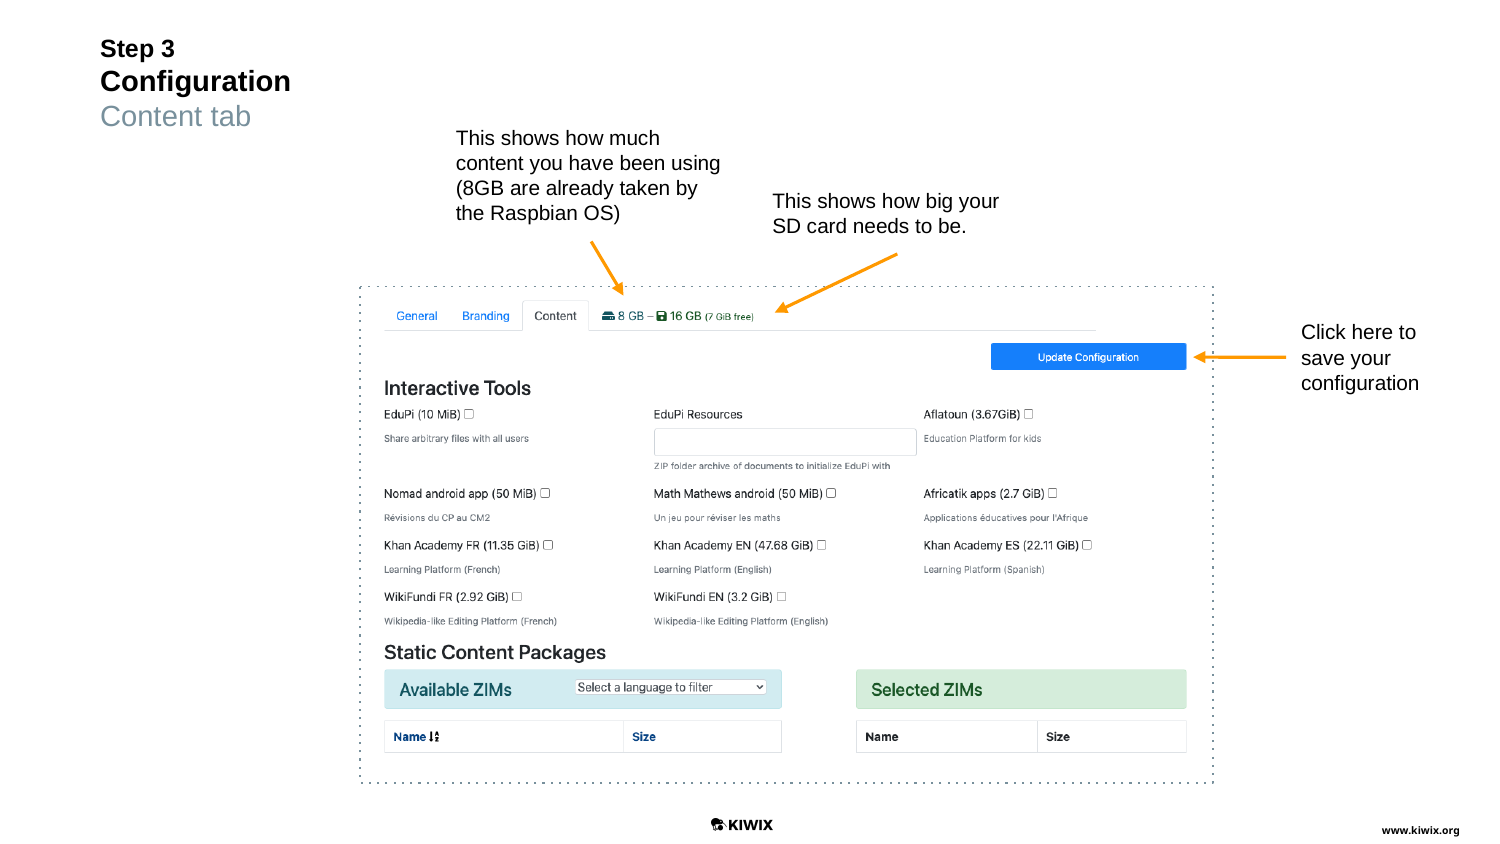

Step 3
Configuration
Content tab
This shows how much content you have been using (8GB are already taken by the Raspbian OS)
This shows how big your SD card needs to be.
Click here to save your
configuration
www.kiwix.org